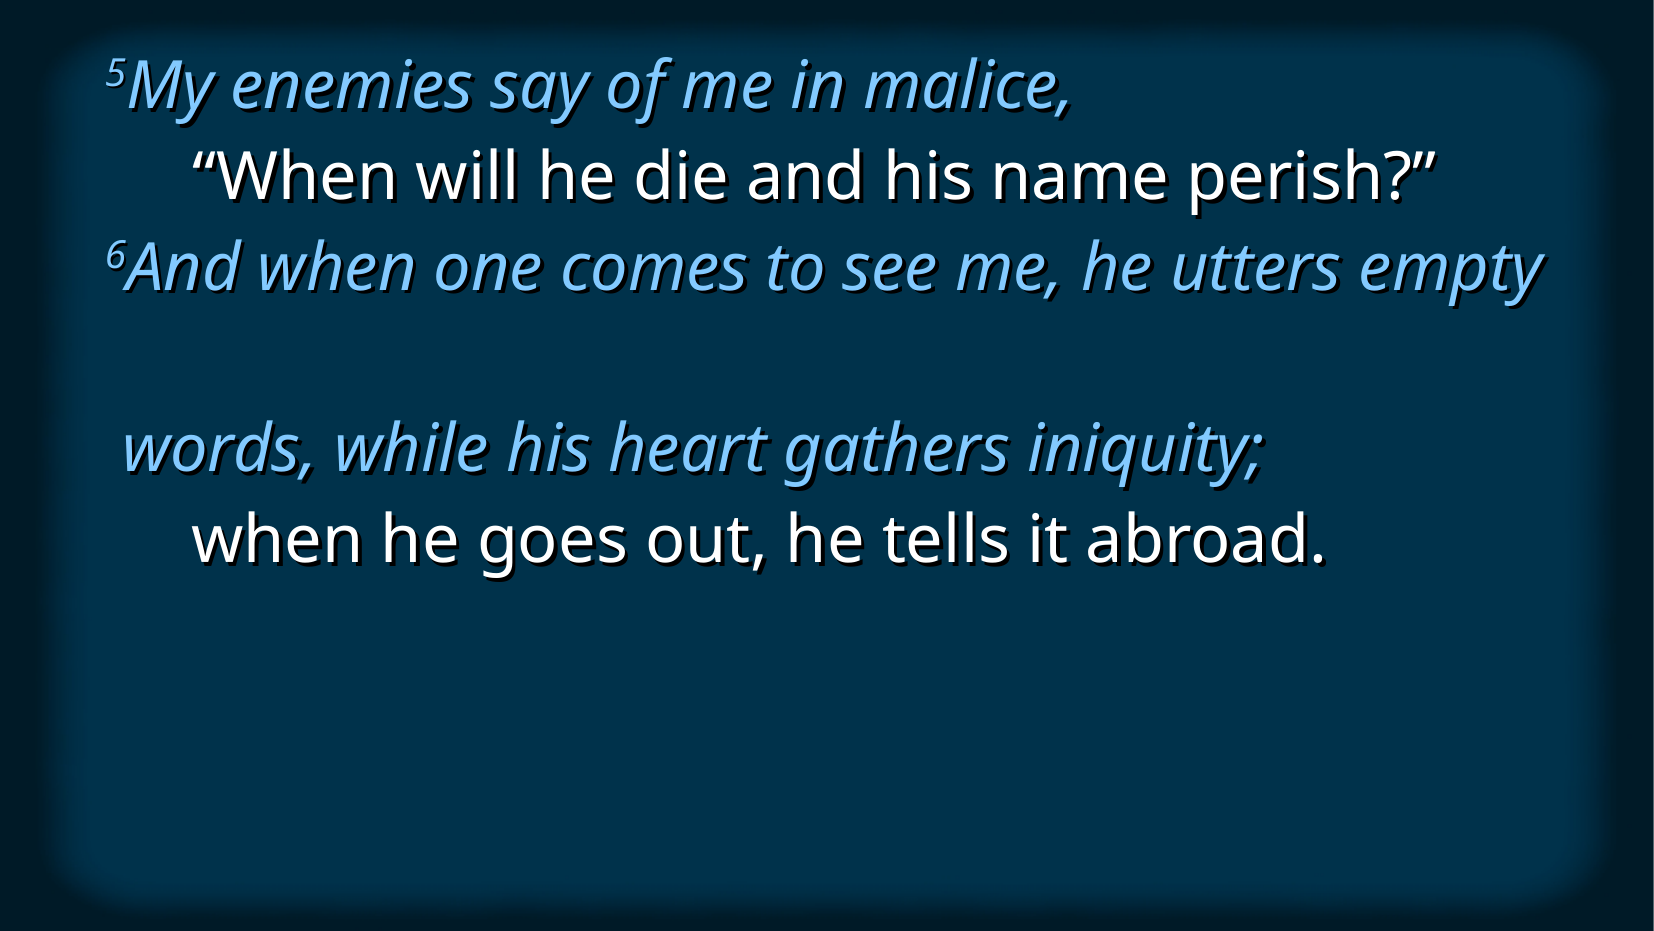

5My enemies say of me in malice,
 “When will he die and his name perish?”
6And when one comes to see me, he utters empty
 words, while his heart gathers iniquity;
 when he goes out, he tells it abroad.